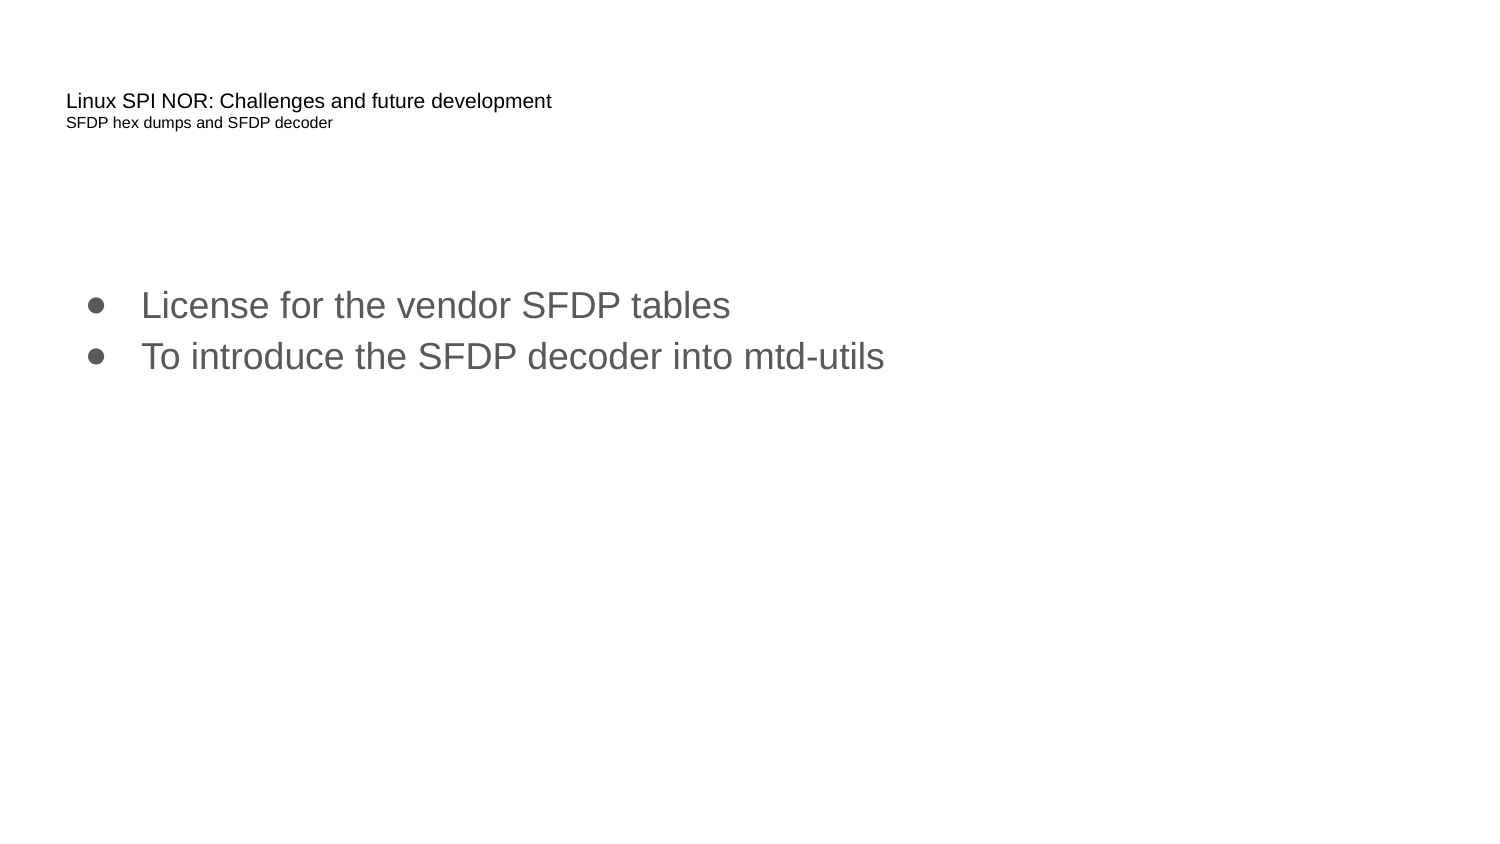

# Linux SPI NOR: Challenges and future development SFDP hex dumps and SFDP decoder
License for the vendor SFDP tables
To introduce the SFDP decoder into mtd-utils